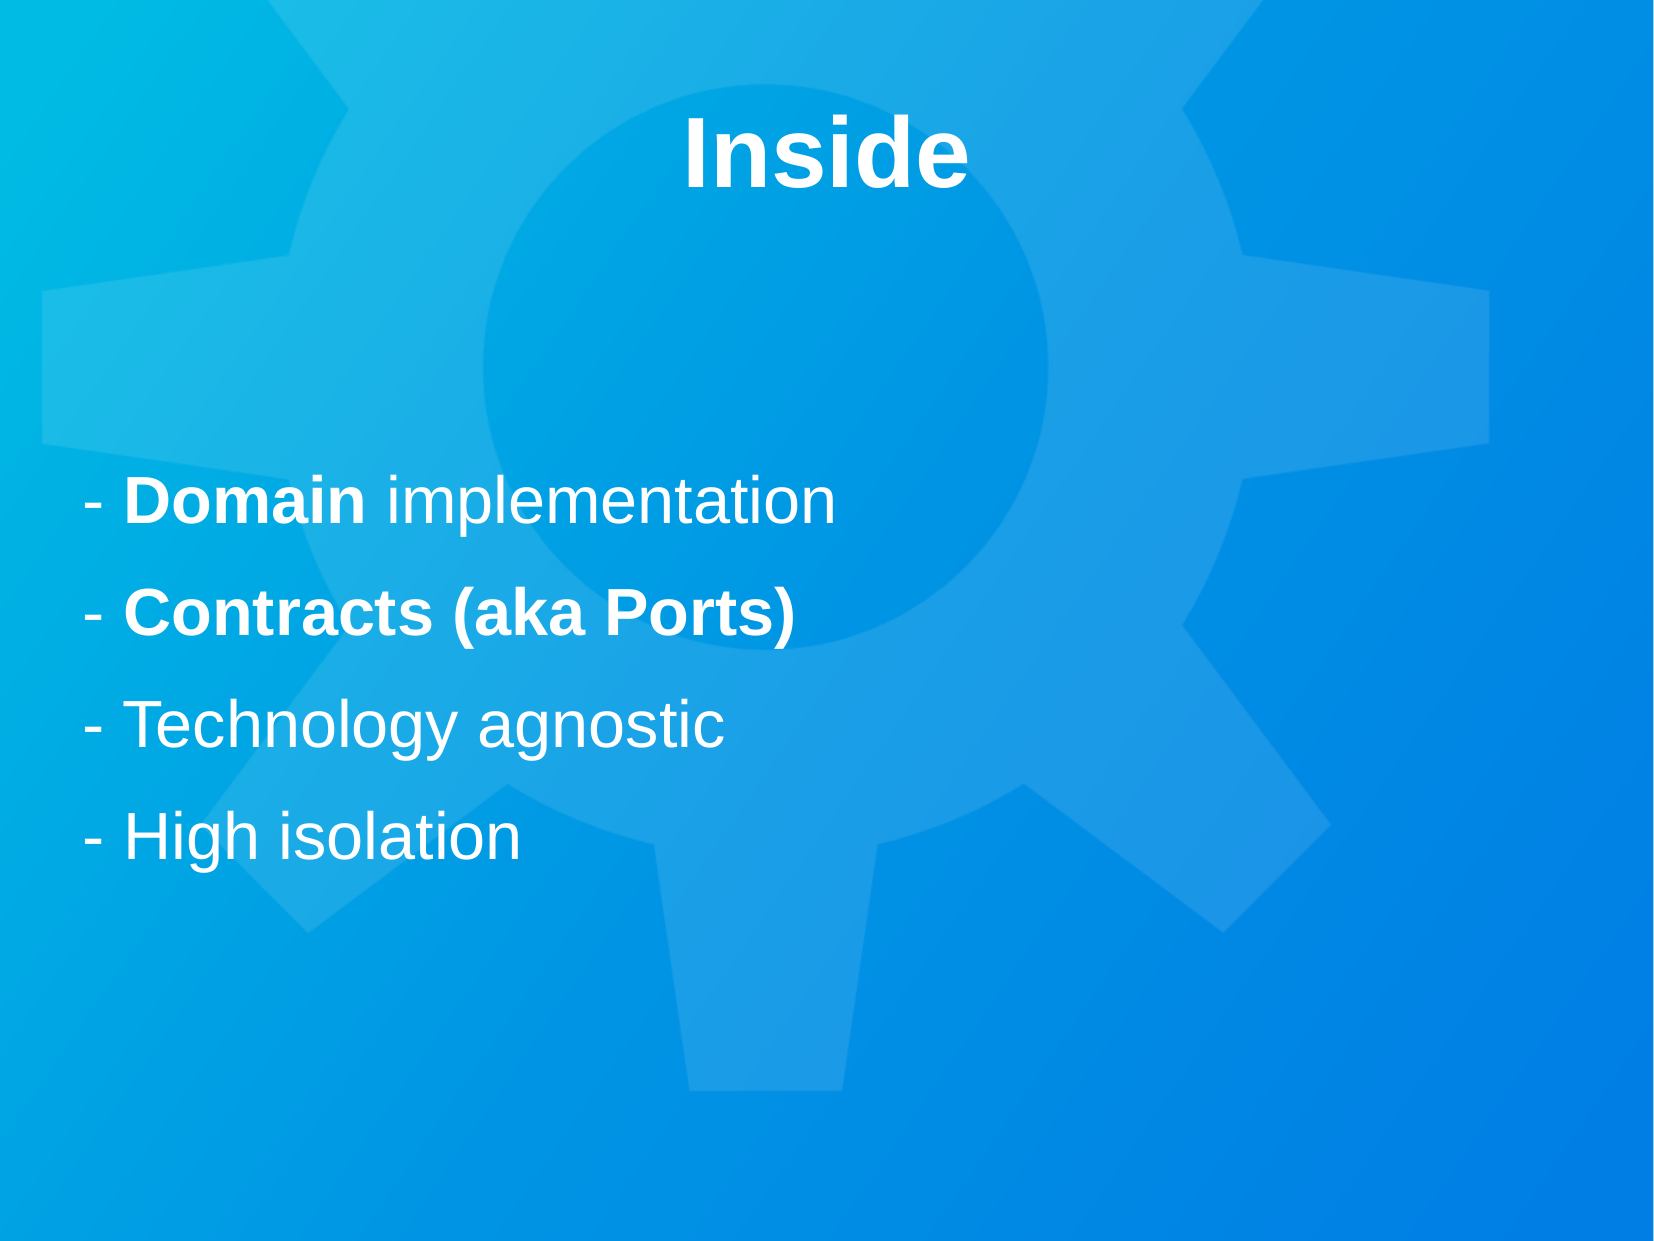

# Inside
- Domain implementation
- Contracts (aka Ports)
- Technology agnostic
- High isolation